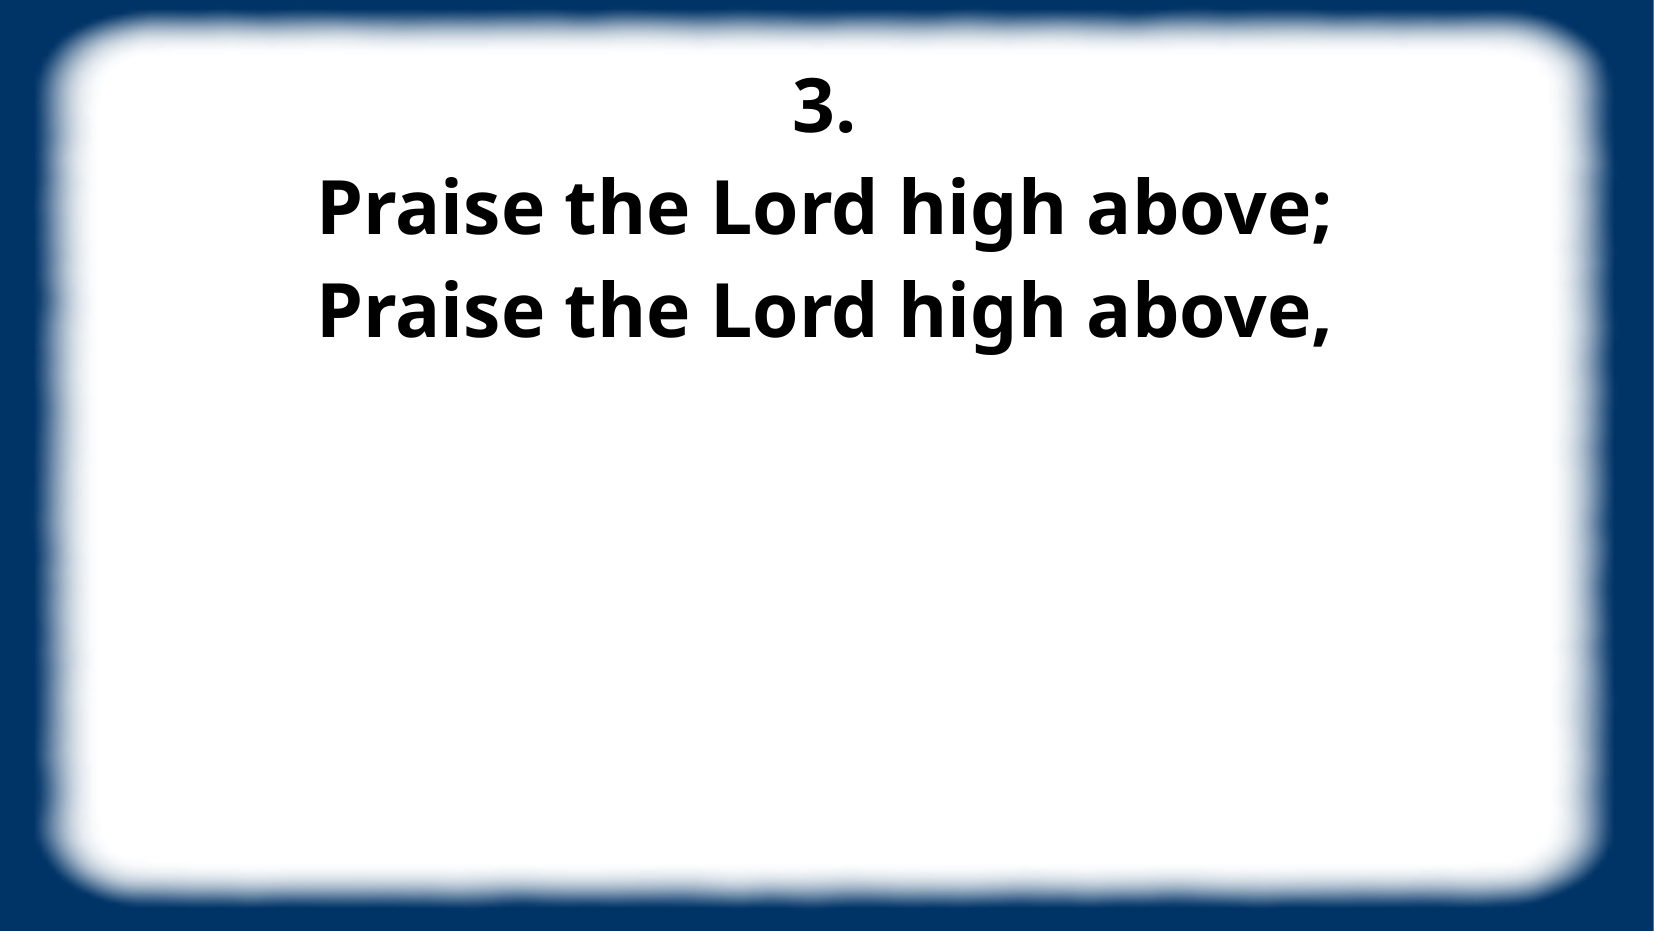

3.
Praise the Lord high above;
Praise the Lord high above,